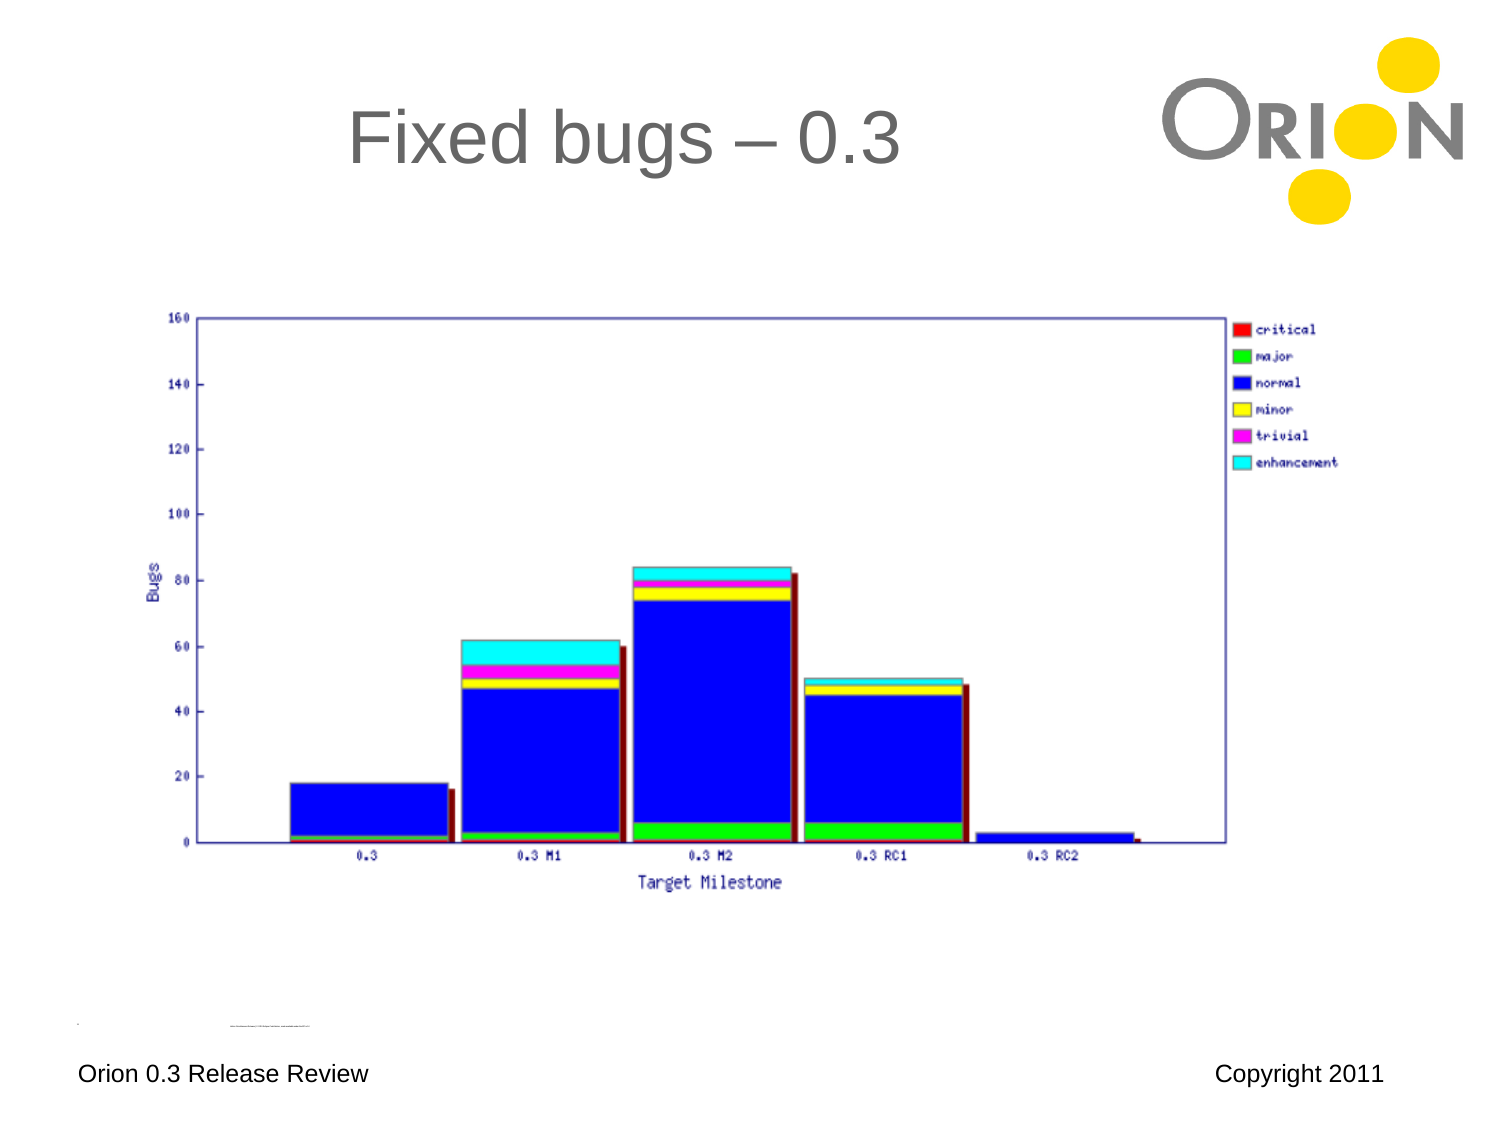

# Fixed bugs – 0.3
11
Copyright 2011